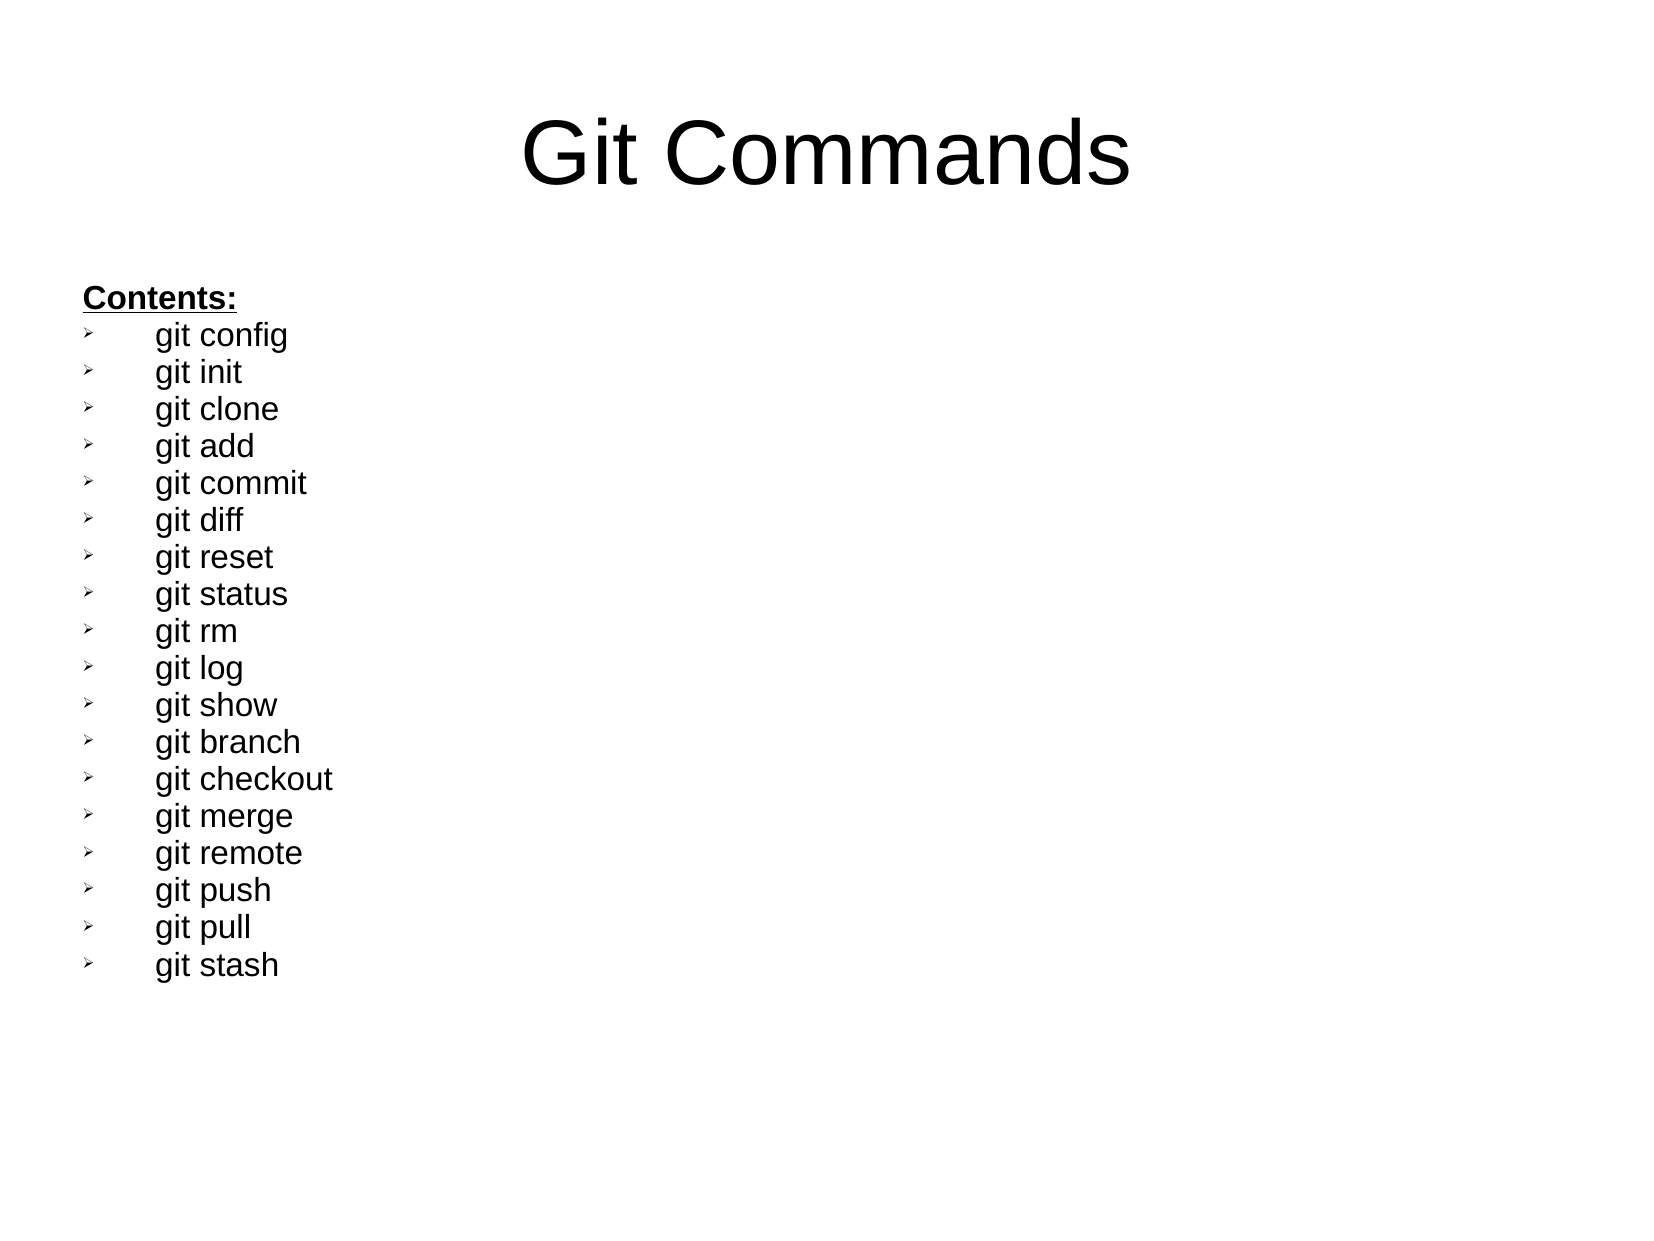

# Git Commands
Contents:
 git config
 git init
 git clone
 git add
 git commit
 git diff
 git reset
 git status
 git rm
 git log
 git show
 git branch
 git checkout
 git merge
 git remote
 git push
 git pull
 git stash